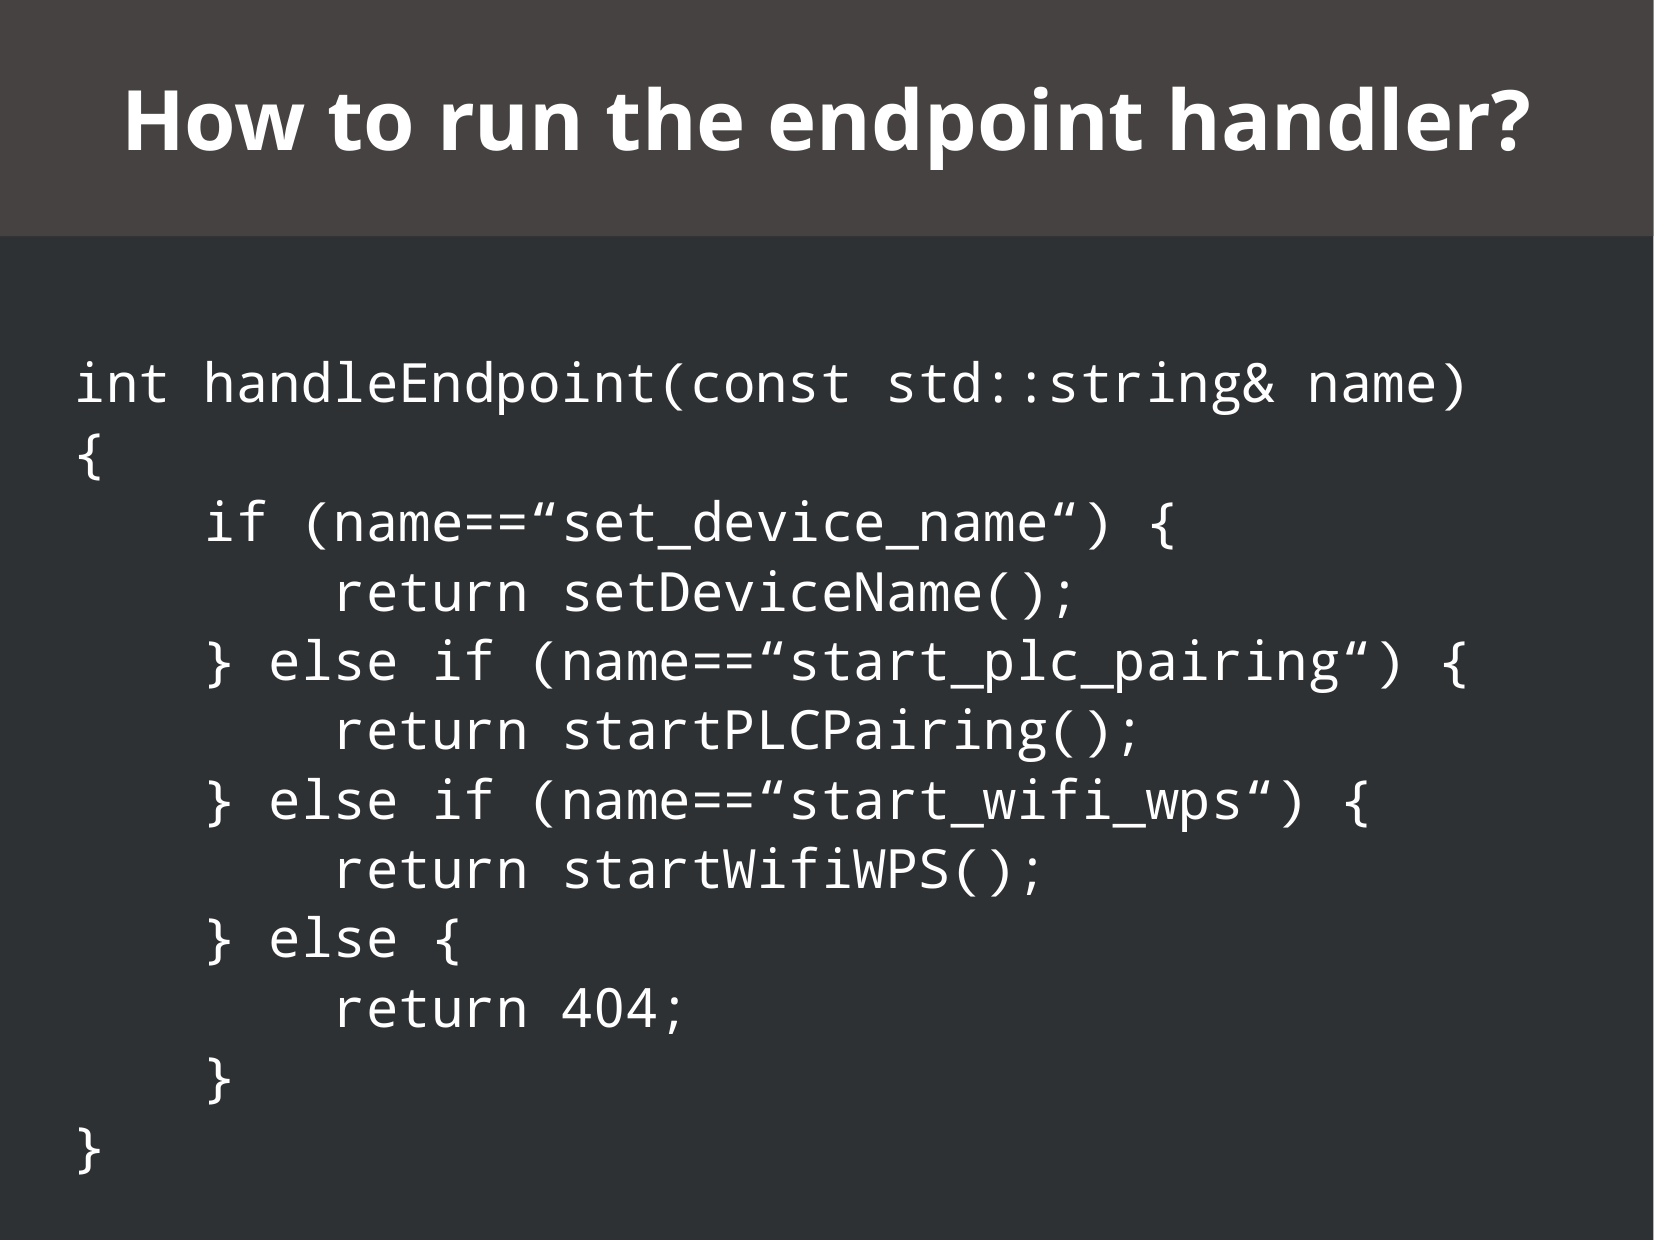

# How to run the endpoint handler?
int handleEndpoint(const std::string& name)
{
 if (name==“set_device_name“) {
 return setDeviceName();
 } else if (name==“start_plc_pairing“) {
 return startPLCPairing();
 } else if (name==“start_wifi_wps“) {
 return startWifiWPS();
 } else {
 return 404;
 }
}